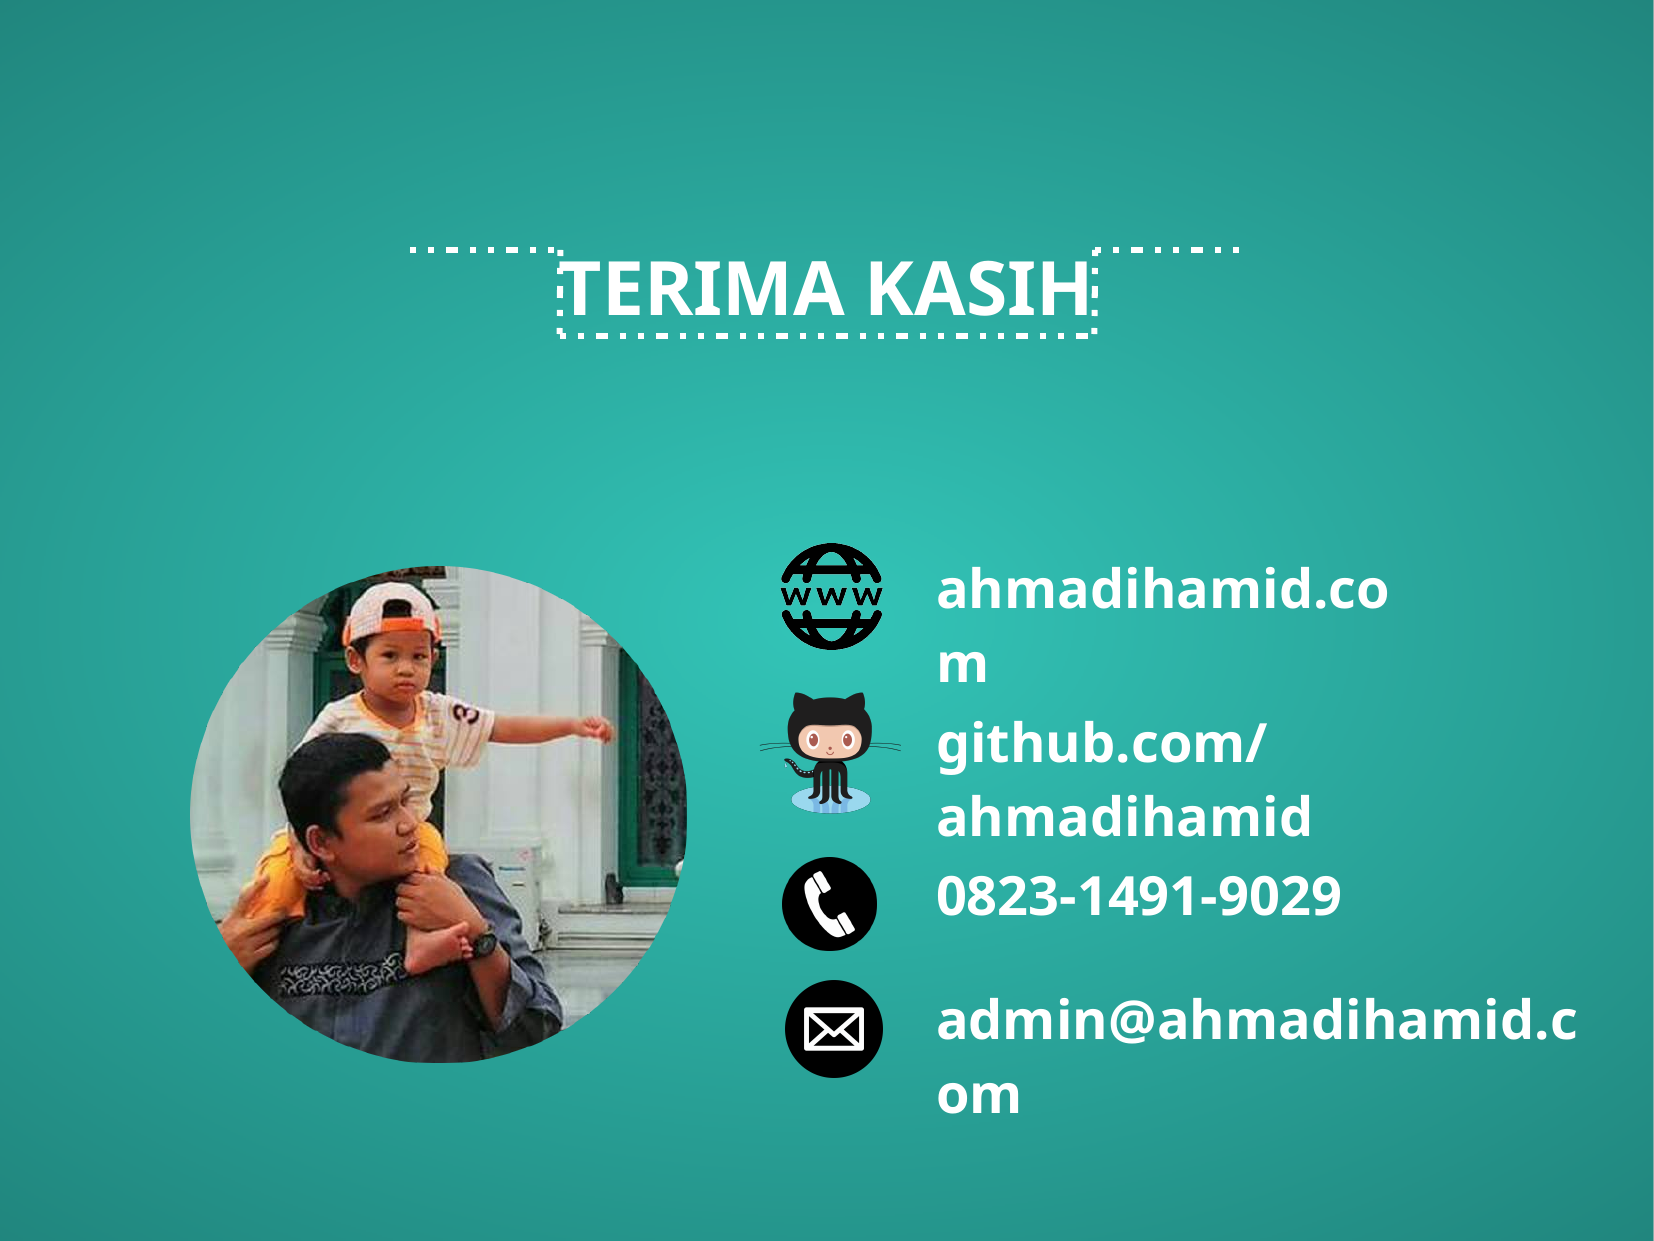

# TERIMA KASIH
ahmadihamid.com
github.com/ahmadihamid
0823-1491-9029
admin@ahmadihamid.com